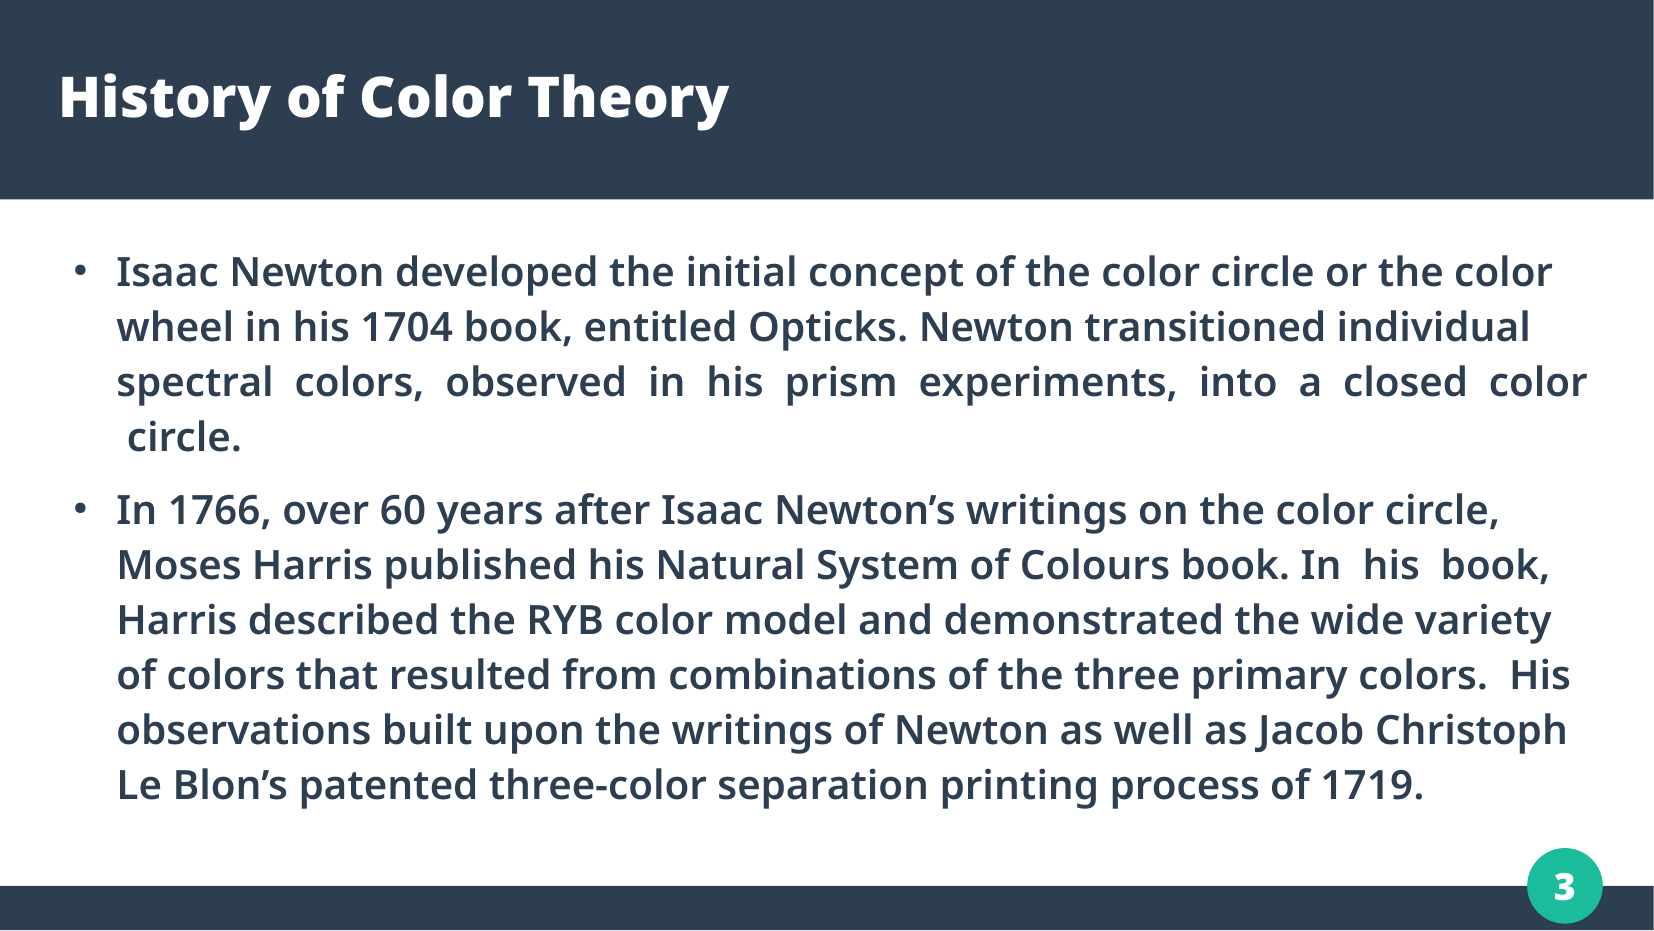

# History of Color Theory
Isaac Newton developed the initial concept of the color circle or the color wheel in his 1704 book, entitled Opticks. Newton transitioned individual spectral colors, observed in his prism experiments, into a closed color circle.
In 1766, over 60 years after Isaac Newton’s writings on the color circle, Moses Harris published his Natural System of Colours book. In his book, Harris described the RYB color model and demonstrated the wide variety of colors that resulted from combinations of the three primary colors. His observations built upon the writings of Newton as well as Jacob Christoph Le Blon’s patented three-color separation printing process of 1719.